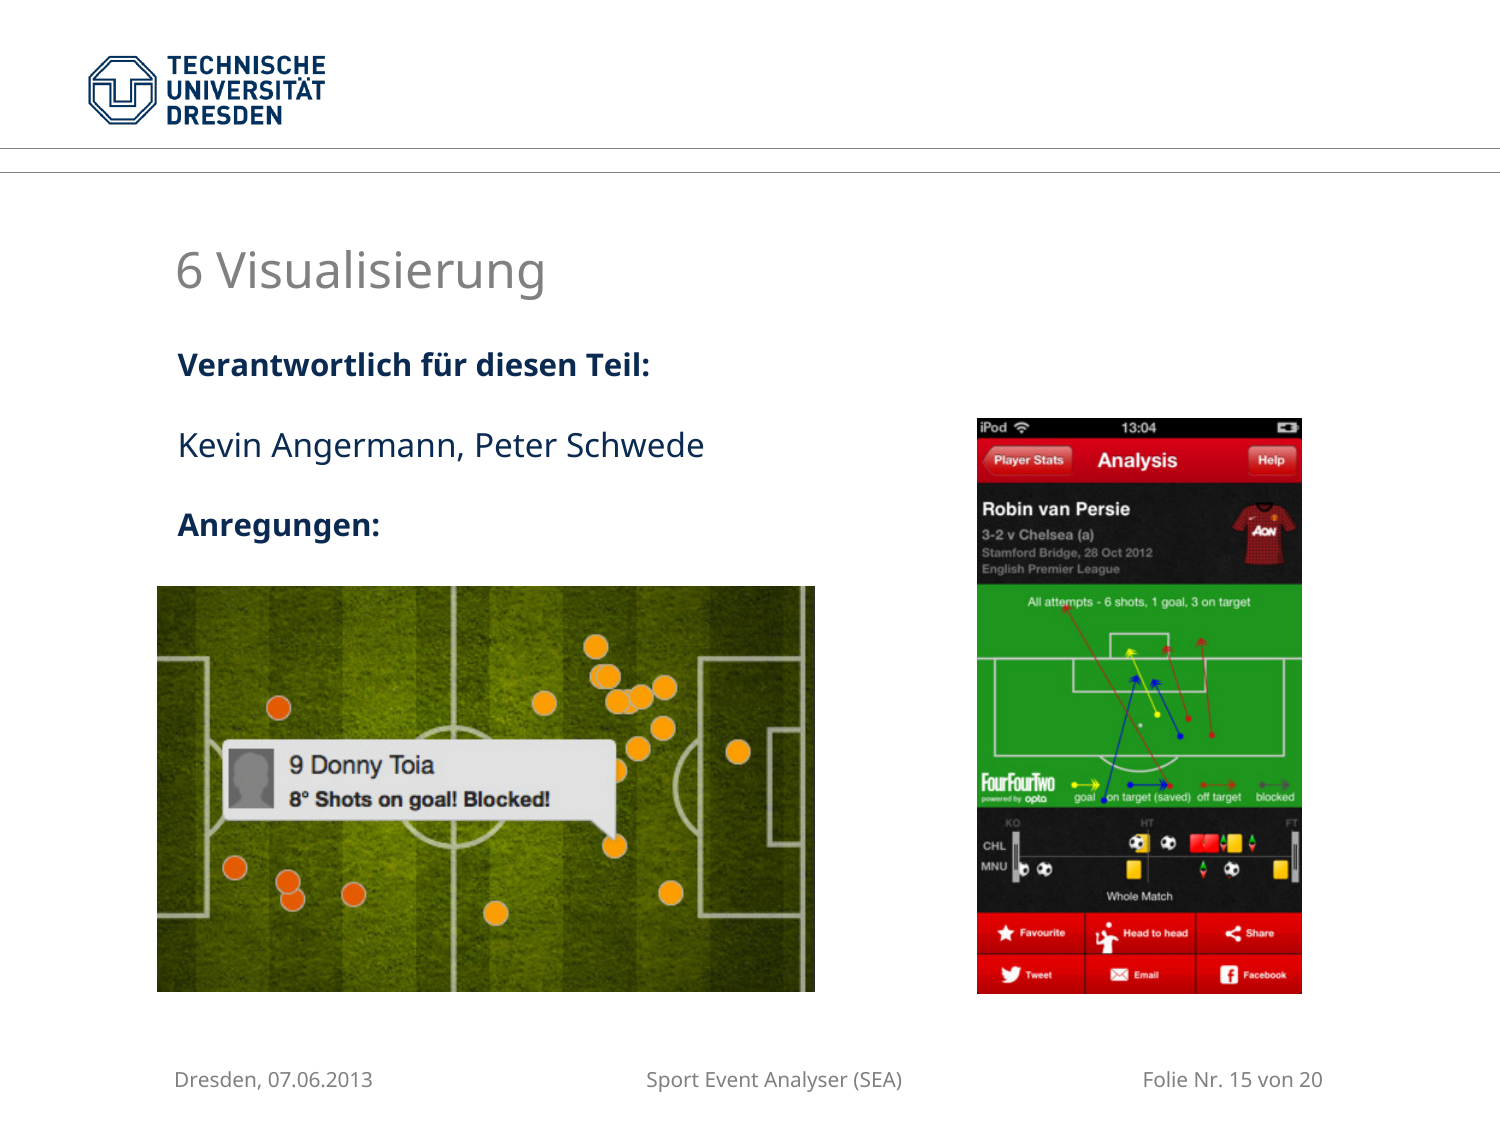

# 6 Visualisierung
Verantwortlich für diesen Teil:
Kevin Angermann, Peter Schwede
Anregungen:
Dresden, 07.06.2013